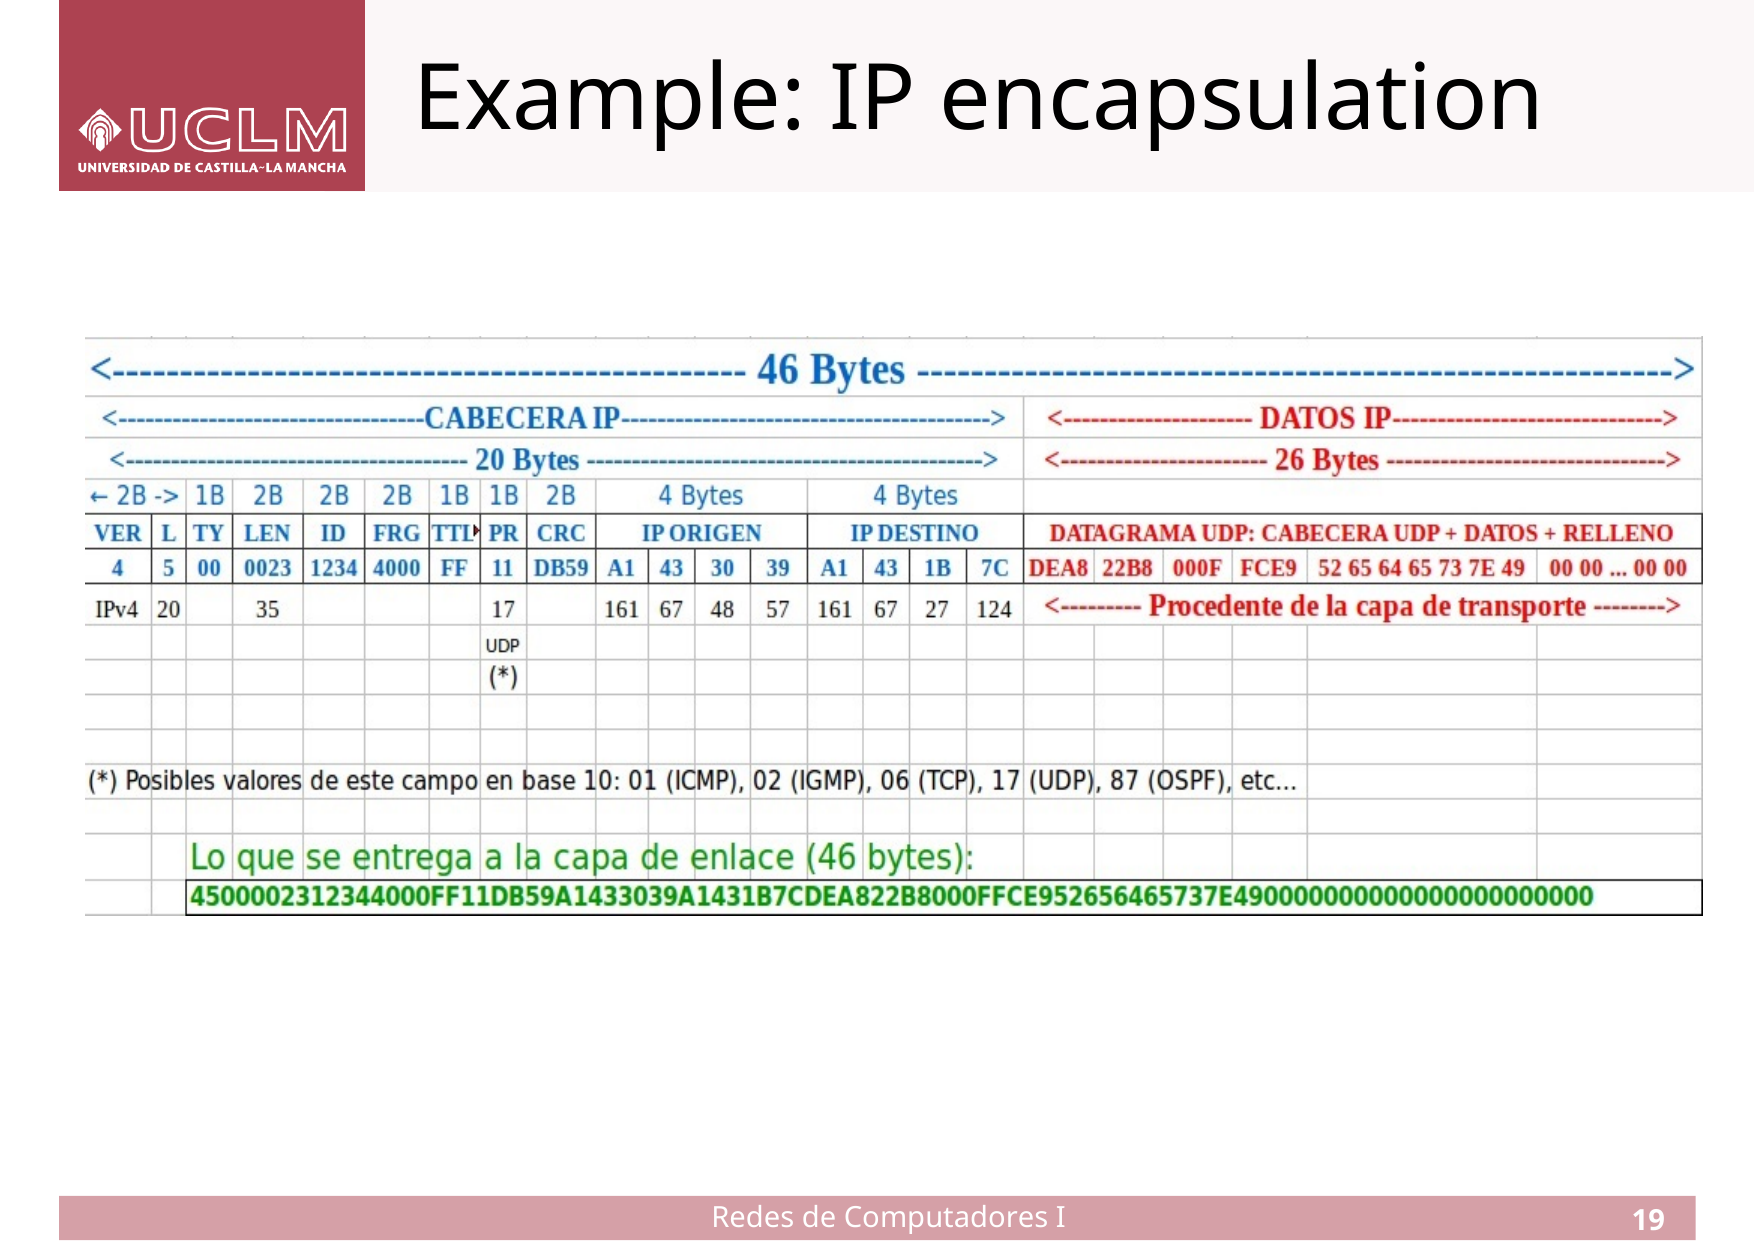

Example: IP encapsulation
Redes de Computadores I